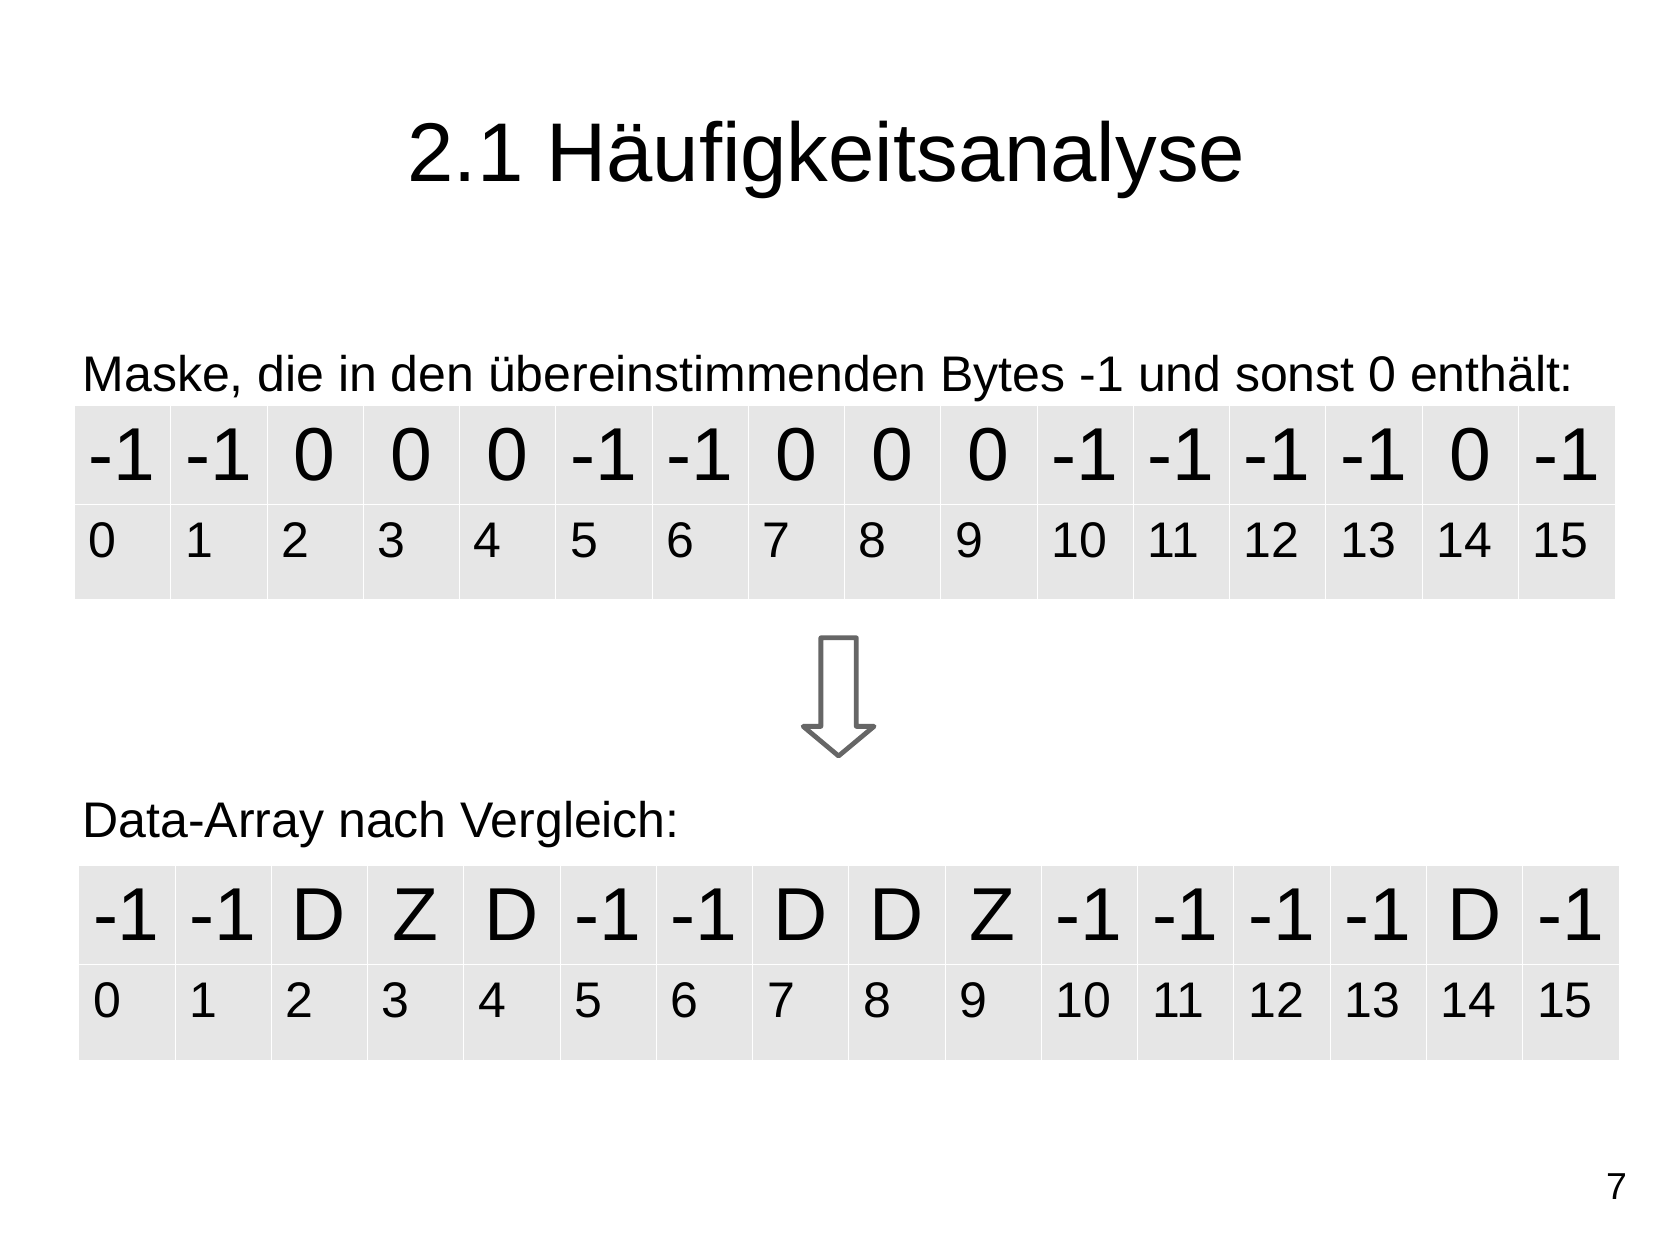

# 2.1 Häufigkeitsanalyse
Maske, die in den übereinstimmenden Bytes -1 und sonst 0 enthält:
Data-Array nach Vergleich:
| -1 | -1 | 0 | 0 | 0 | -1 | -1 | 0 | 0 | 0 | -1 | -1 | -1 | -1 | 0 | -1 |
| --- | --- | --- | --- | --- | --- | --- | --- | --- | --- | --- | --- | --- | --- | --- | --- |
| 0 | 1 | 2 | 3 | 4 | 5 | 6 | 7 | 8 | 9 | 10 | 11 | 12 | 13 | 14 | 15 |
| -1 | -1 | D | Z | D | -1 | -1 | D | D | Z | -1 | -1 | -1 | -1 | D | -1 |
| --- | --- | --- | --- | --- | --- | --- | --- | --- | --- | --- | --- | --- | --- | --- | --- |
| 0 | 1 | 2 | 3 | 4 | 5 | 6 | 7 | 8 | 9 | 10 | 11 | 12 | 13 | 14 | 15 |